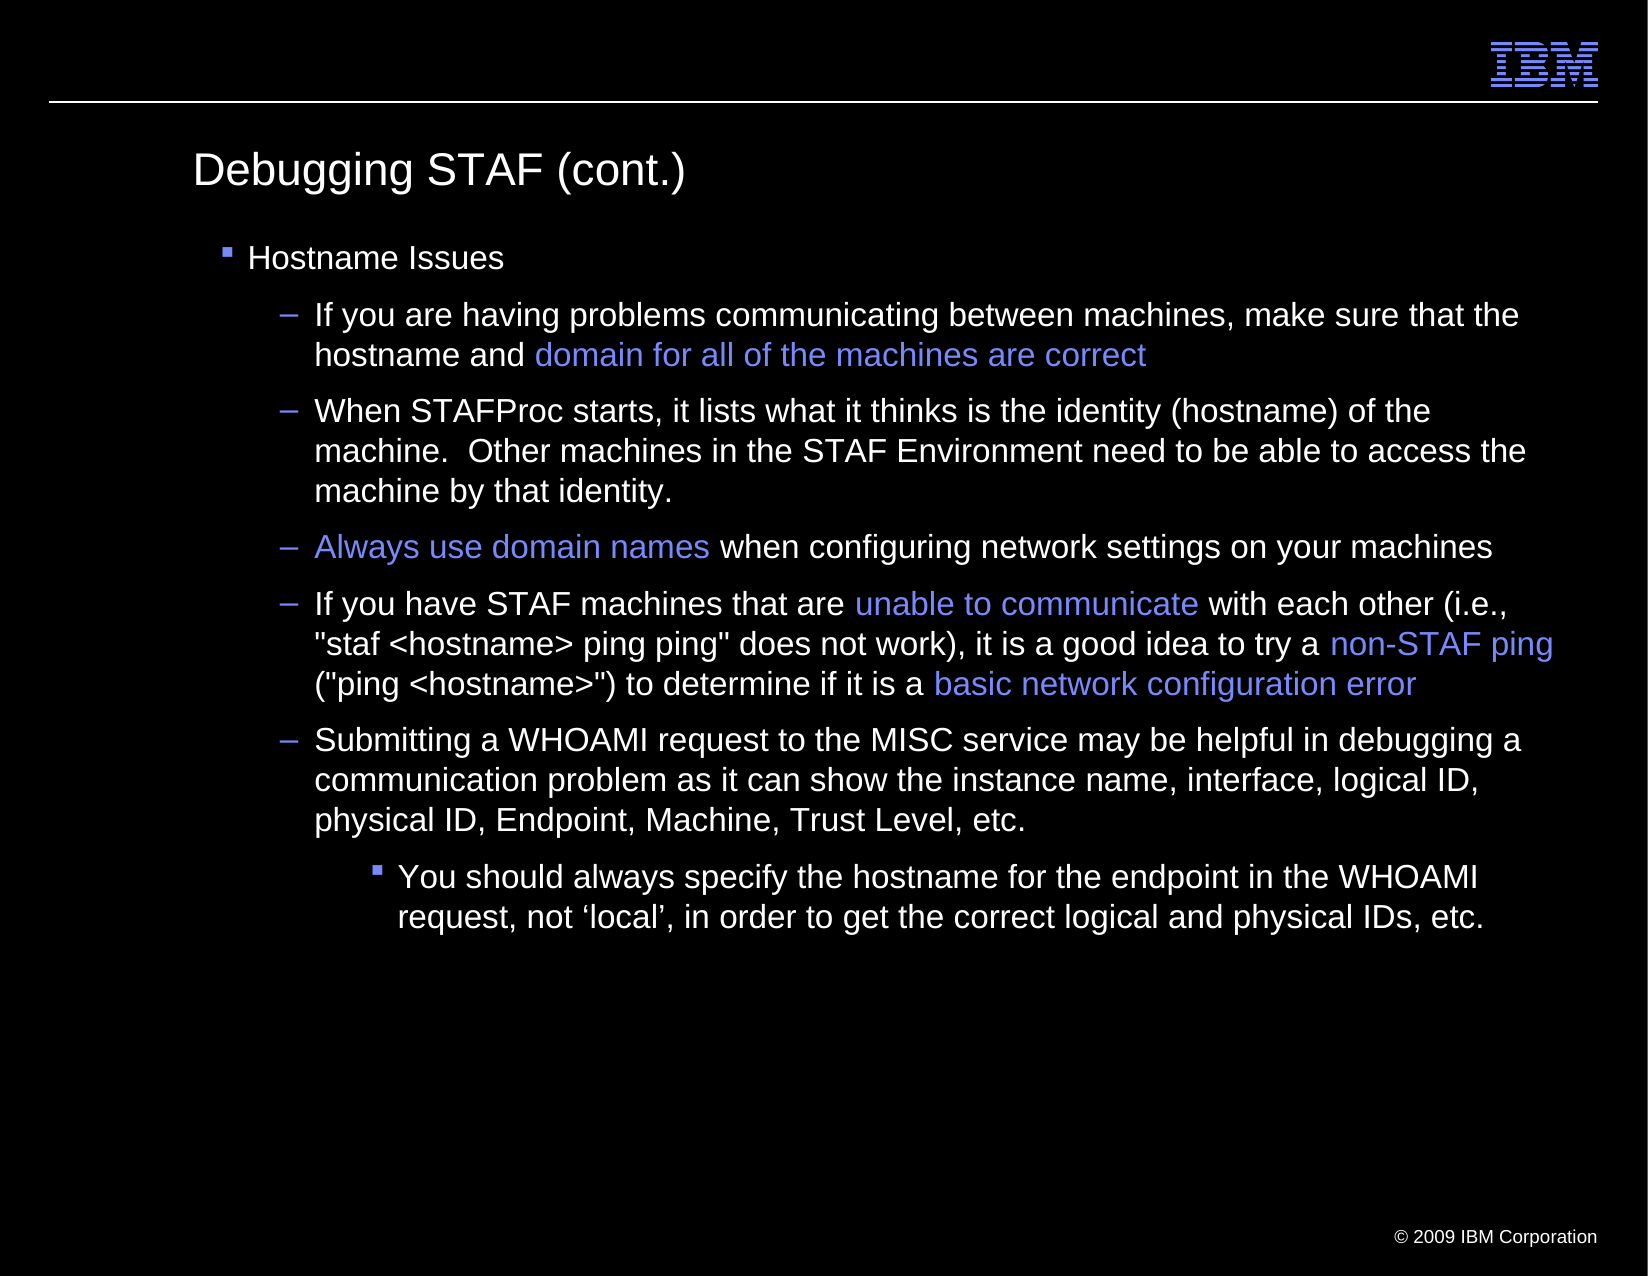

# Debugging STAF (cont.)
Hostname Issues
If you are having problems communicating between machines, make sure that the hostname and domain for all of the machines are correct
When STAFProc starts, it lists what it thinks is the identity (hostname) of the machine. Other machines in the STAF Environment need to be able to access the machine by that identity.
Always use domain names when configuring network settings on your machines
If you have STAF machines that are unable to communicate with each other (i.e., "staf <hostname> ping ping" does not work), it is a good idea to try a non-STAF ping ("ping <hostname>") to determine if it is a basic network configuration error
Submitting a WHOAMI request to the MISC service may be helpful in debugging a communication problem as it can show the instance name, interface, logical ID, physical ID, Endpoint, Machine, Trust Level, etc.
You should always specify the hostname for the endpoint in the WHOAMI request, not ‘local’, in order to get the correct logical and physical IDs, etc.